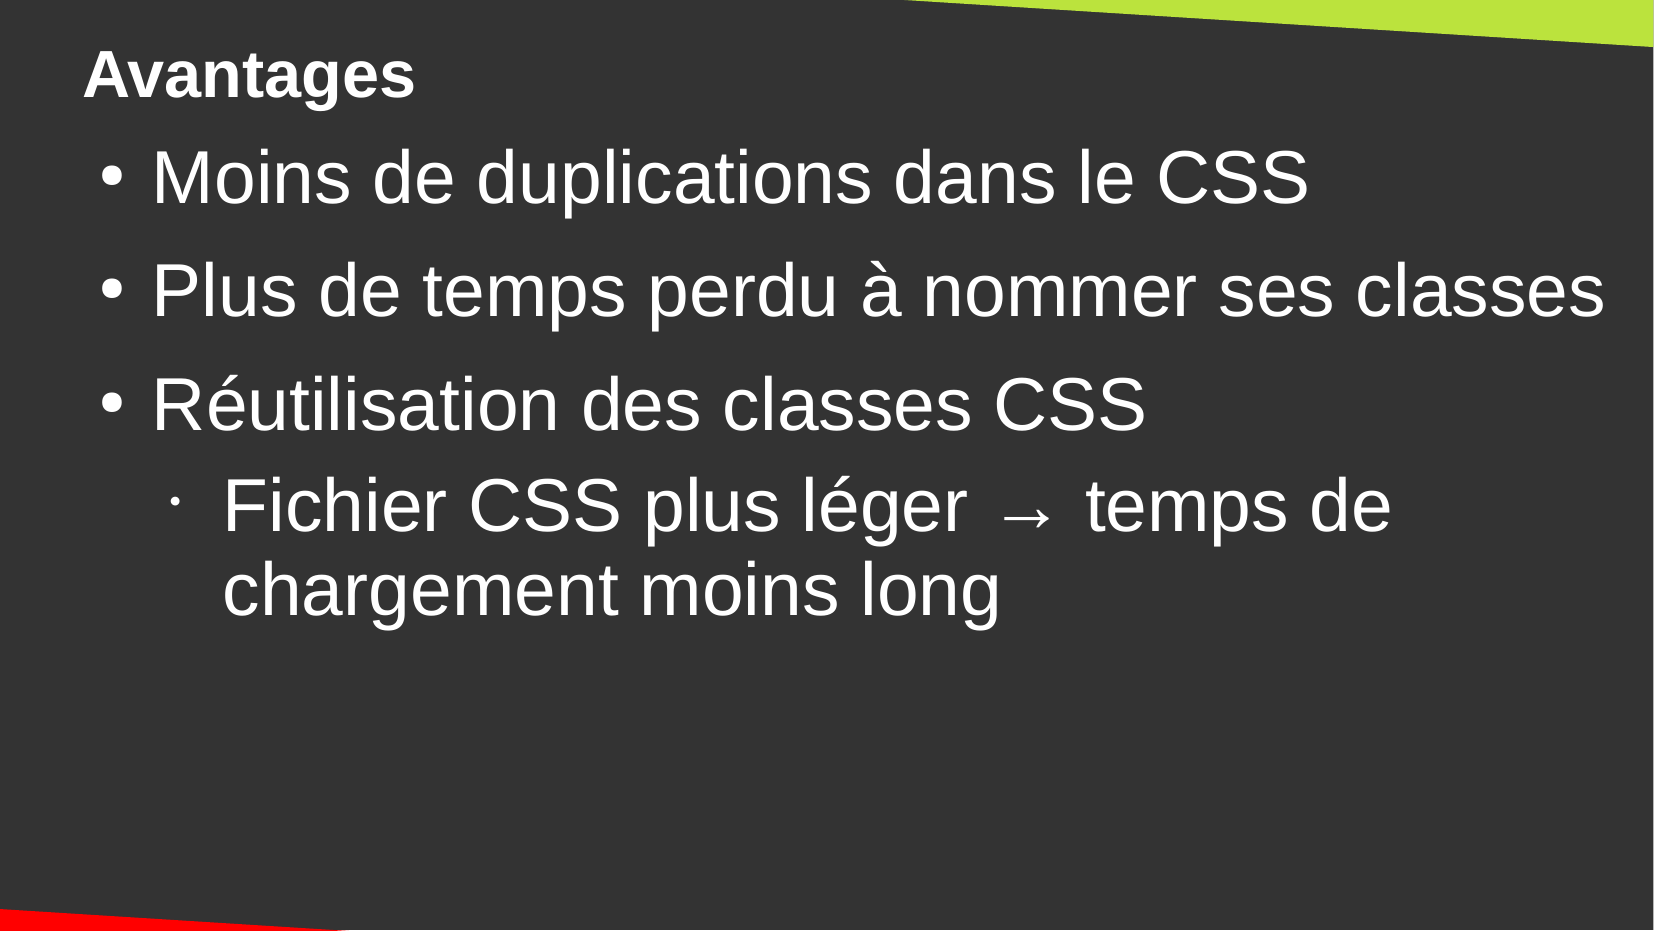

# Avantages
Moins de duplications dans le CSS
Plus de temps perdu à nommer ses classes
Réutilisation des classes CSS
Fichier CSS plus léger → temps de chargement moins long